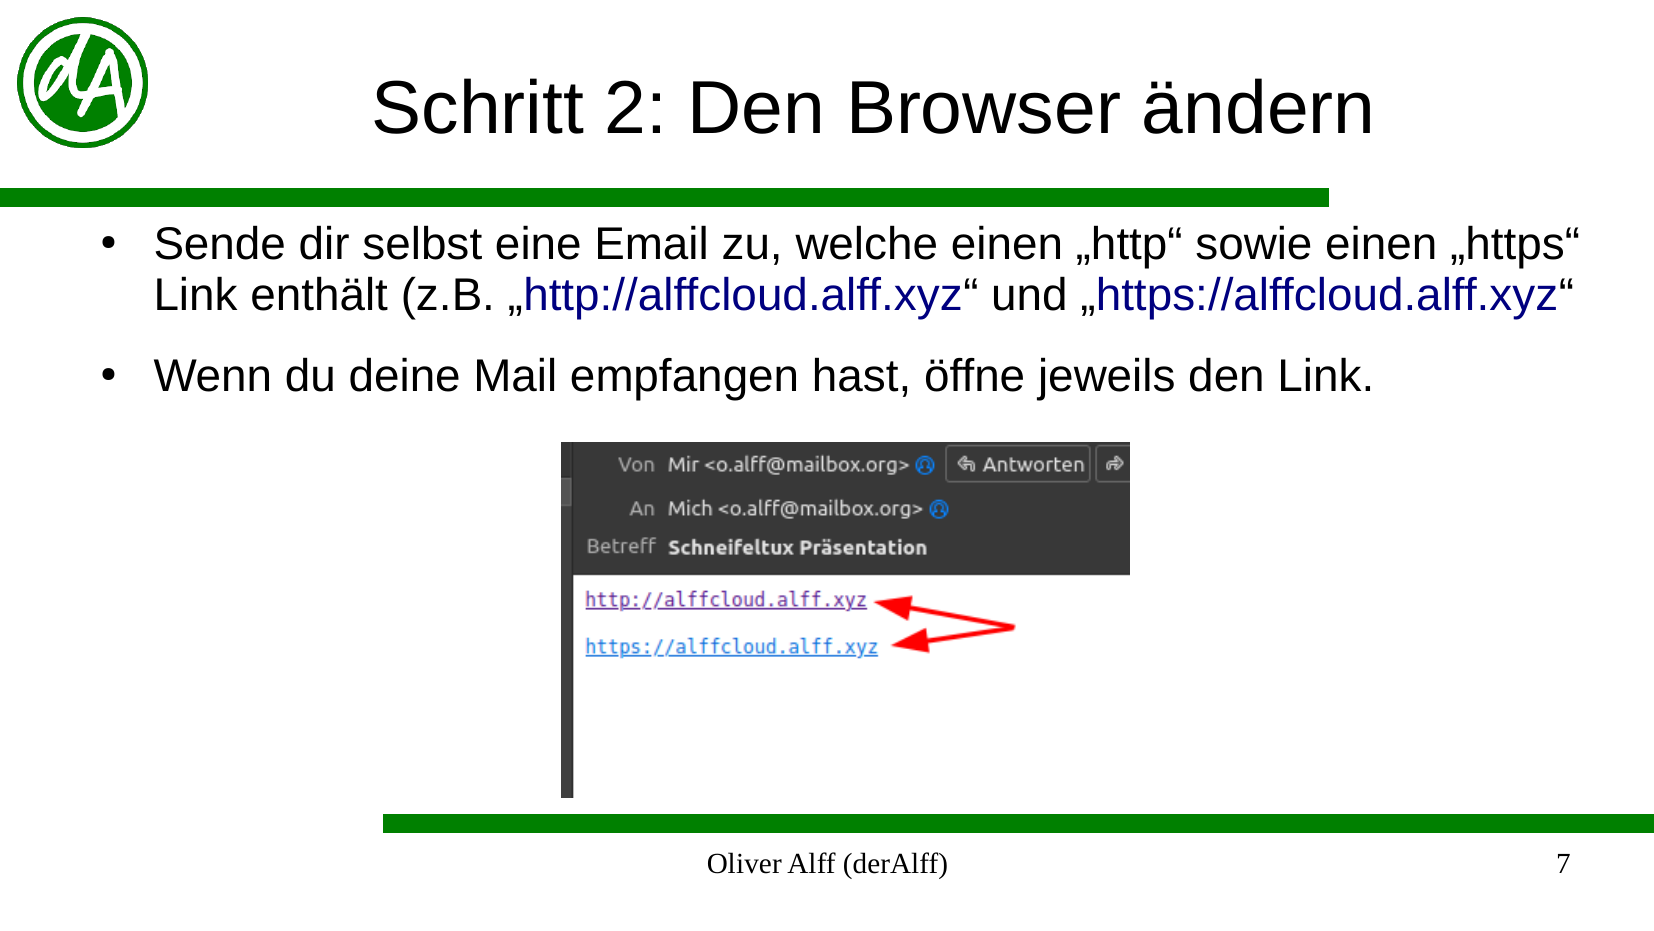

# Schritt 2: Den Browser ändern
Sende dir selbst eine Email zu, welche einen „http“ sowie einen „https“ Link enthält (z.B. „http://alffcloud.alff.xyz“ und „https://alffcloud.alff.xyz“
Wenn du deine Mail empfangen hast, öffne jeweils den Link.
Oliver Alff (derAlff)
7